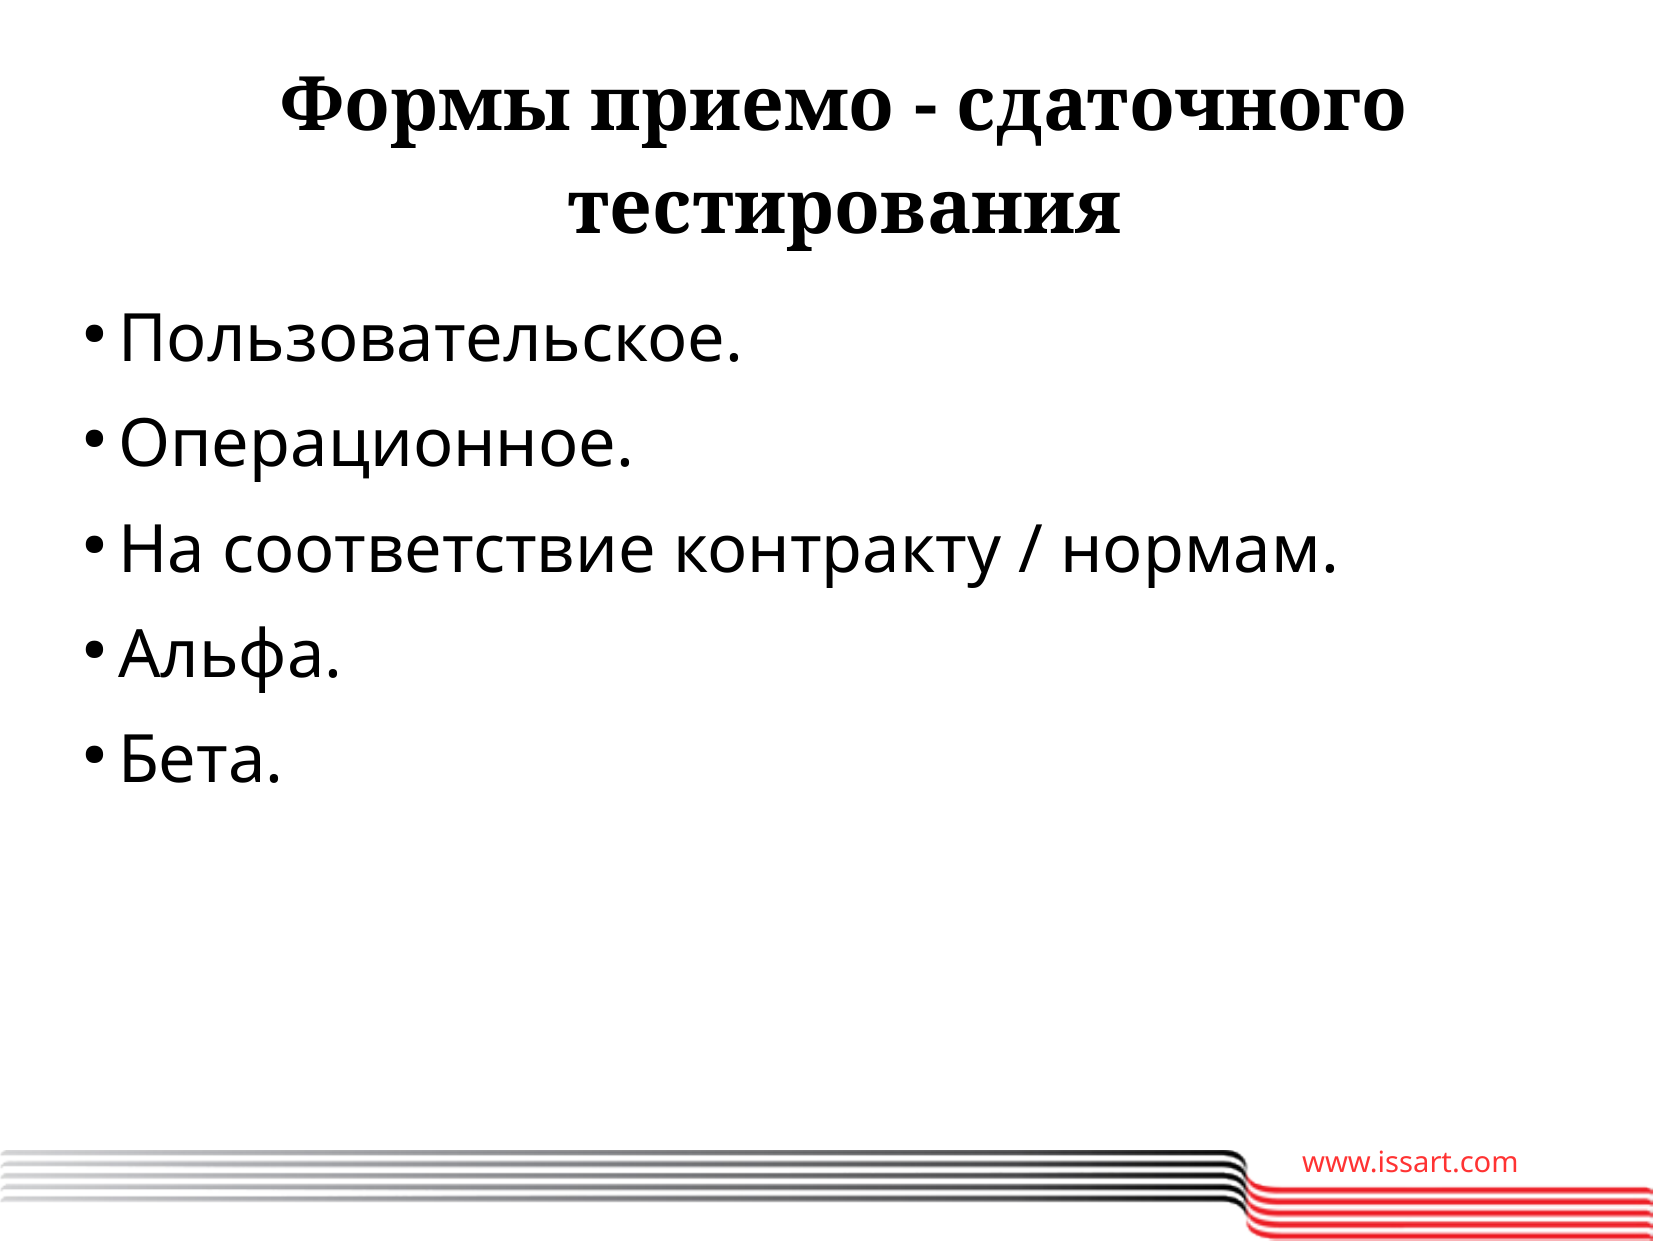

# Формы приемо - сдаточного тестирования
Пользовательское.
Операционное.
На соответствие контракту / нормам.
Альфа.
Бета.
www.issart.com